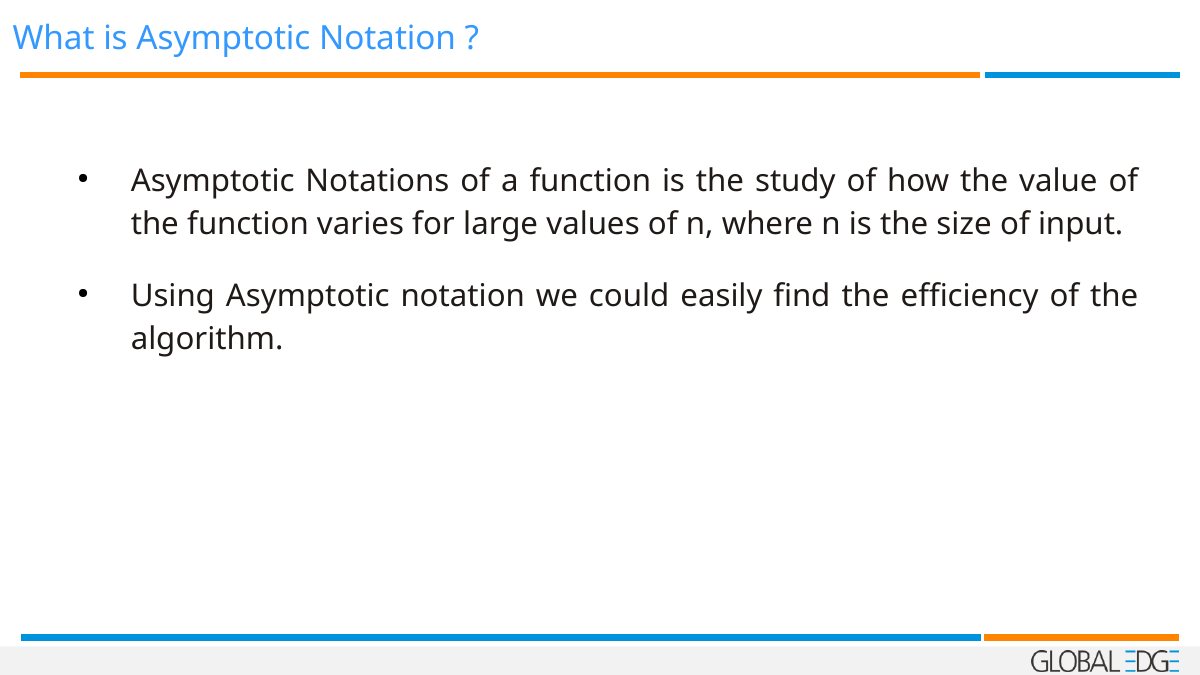

# What is Asymptotic Notation ?
Asymptotic Notations of a function is the study of how the value of the function varies for large values of n, where n is the size of input.
Using Asymptotic notation we could easily find the efficiency of the algorithm.